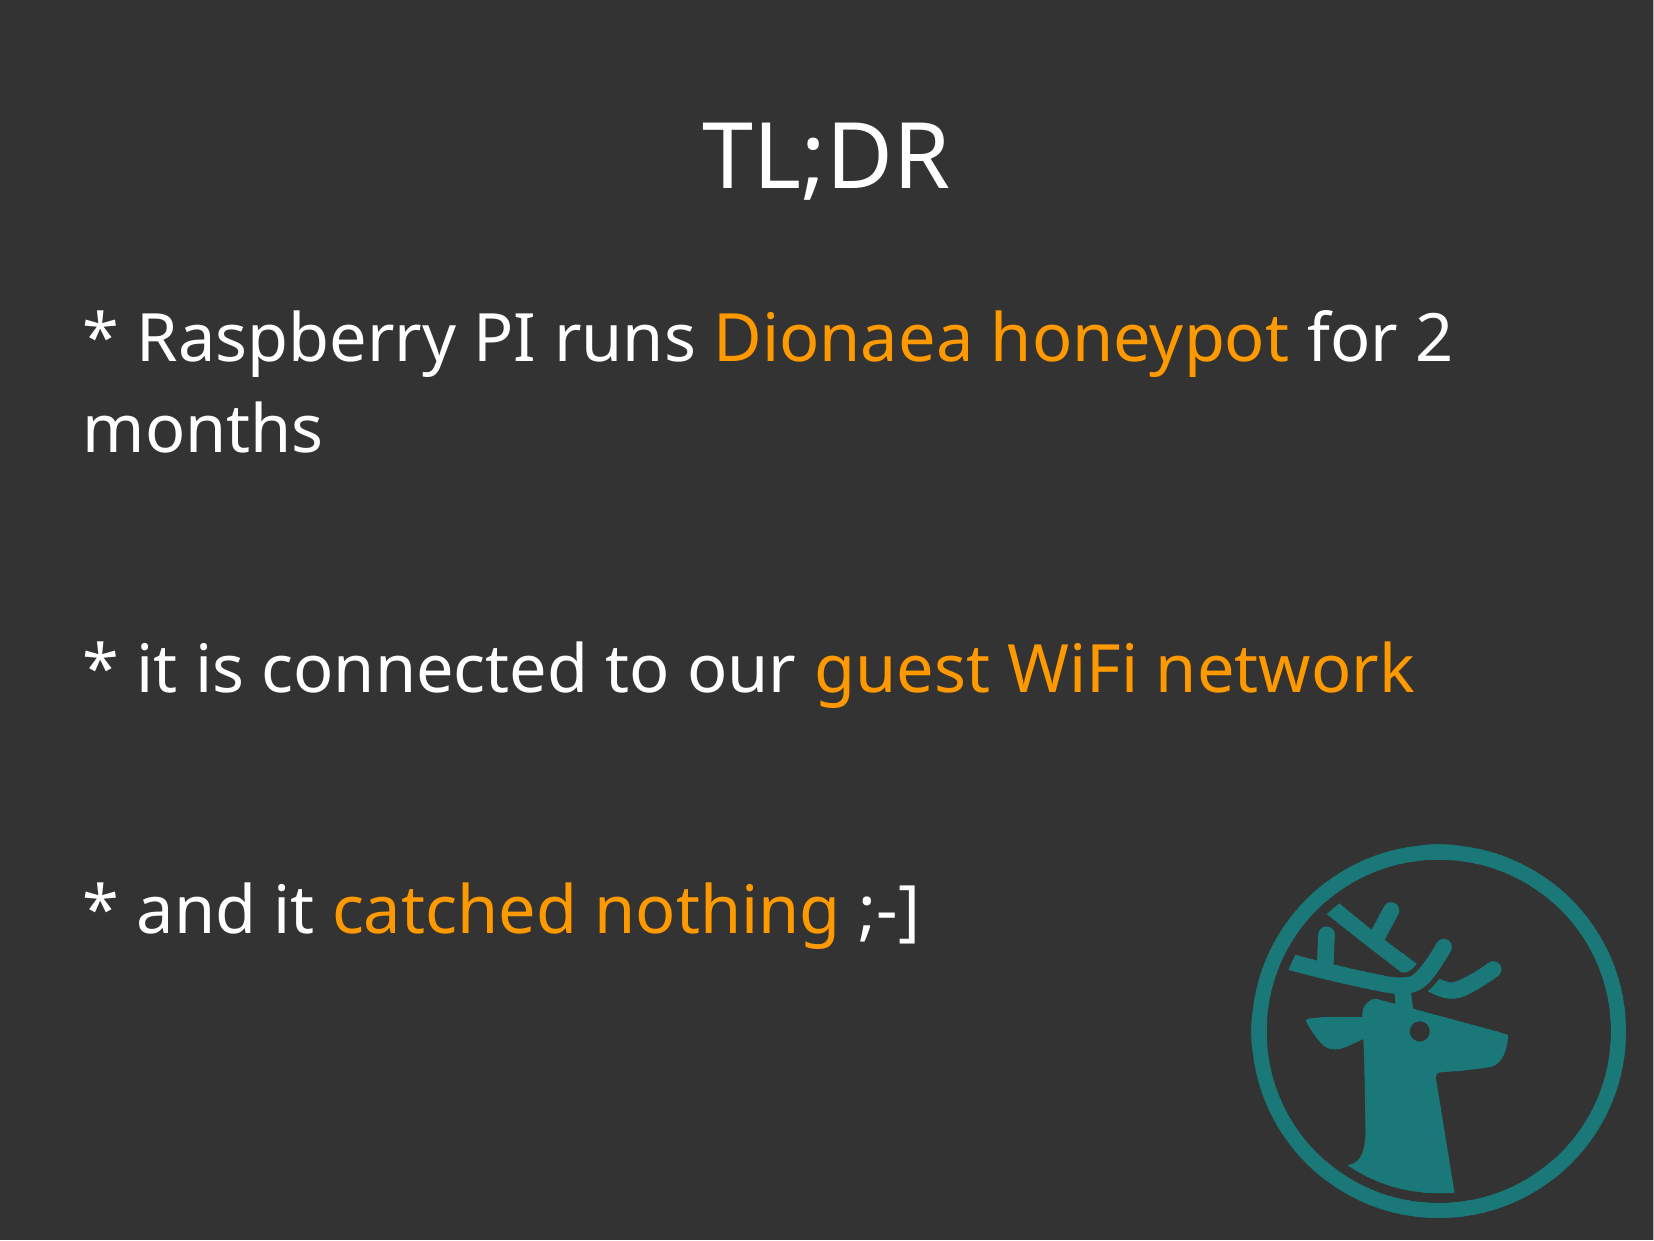

# TL;DR
* Raspberry PI runs Dionaea honeypot for 2 months
* it is connected to our guest WiFi network
* and it catched nothing ;-]